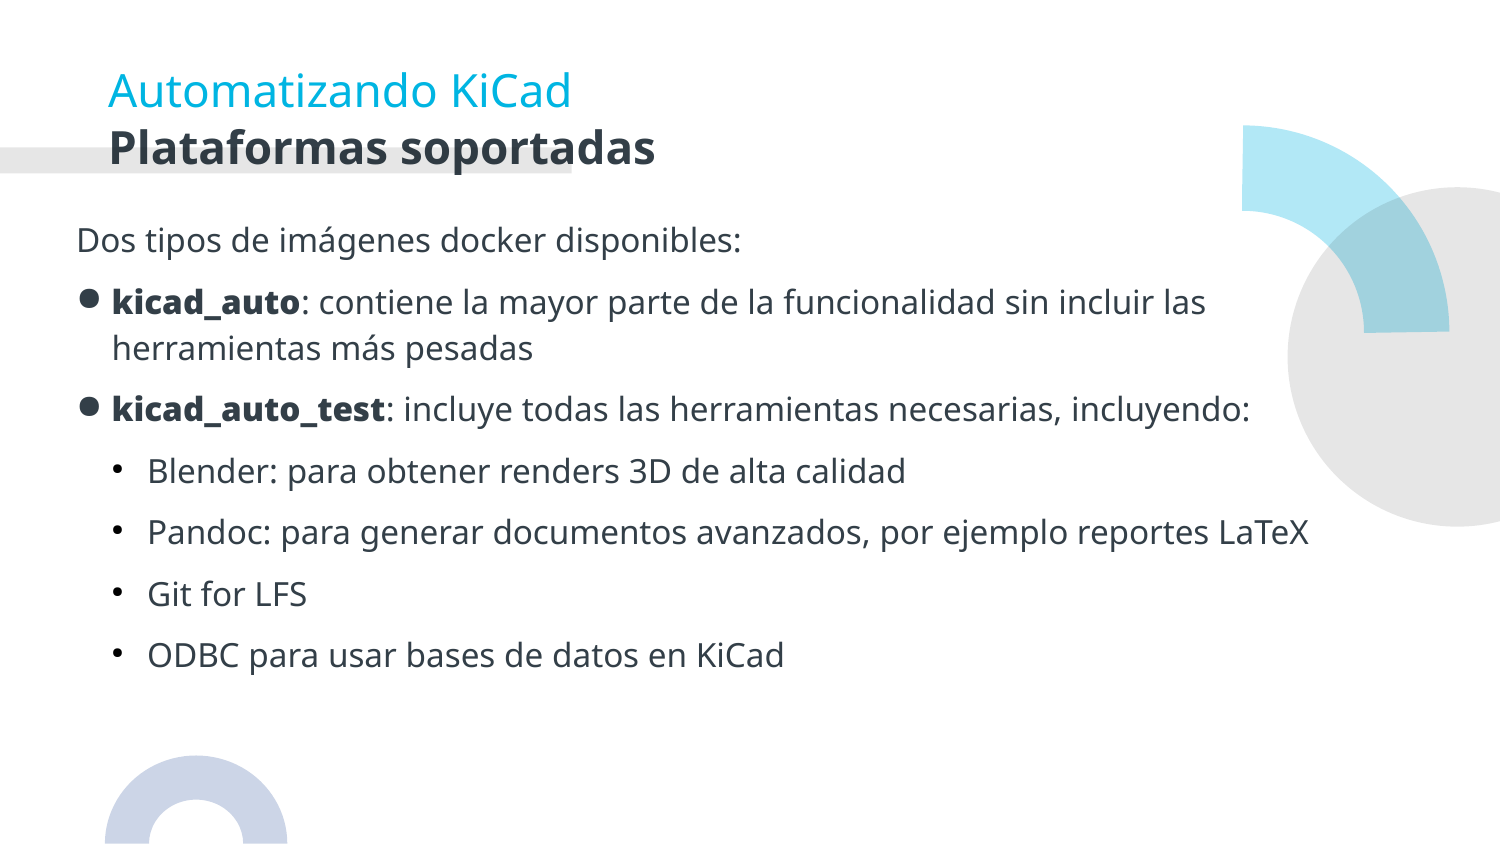

Automatizando KiCad
Plataformas soportadas
Dos tipos de imágenes docker disponibles:
kicad_auto: contiene la mayor parte de la funcionalidad sin incluir las herramientas más pesadas
kicad_auto_test: incluye todas las herramientas necesarias, incluyendo:
Blender: para obtener renders 3D de alta calidad
Pandoc: para generar documentos avanzados, por ejemplo reportes LaTeX
Git for LFS
ODBC para usar bases de datos en KiCad